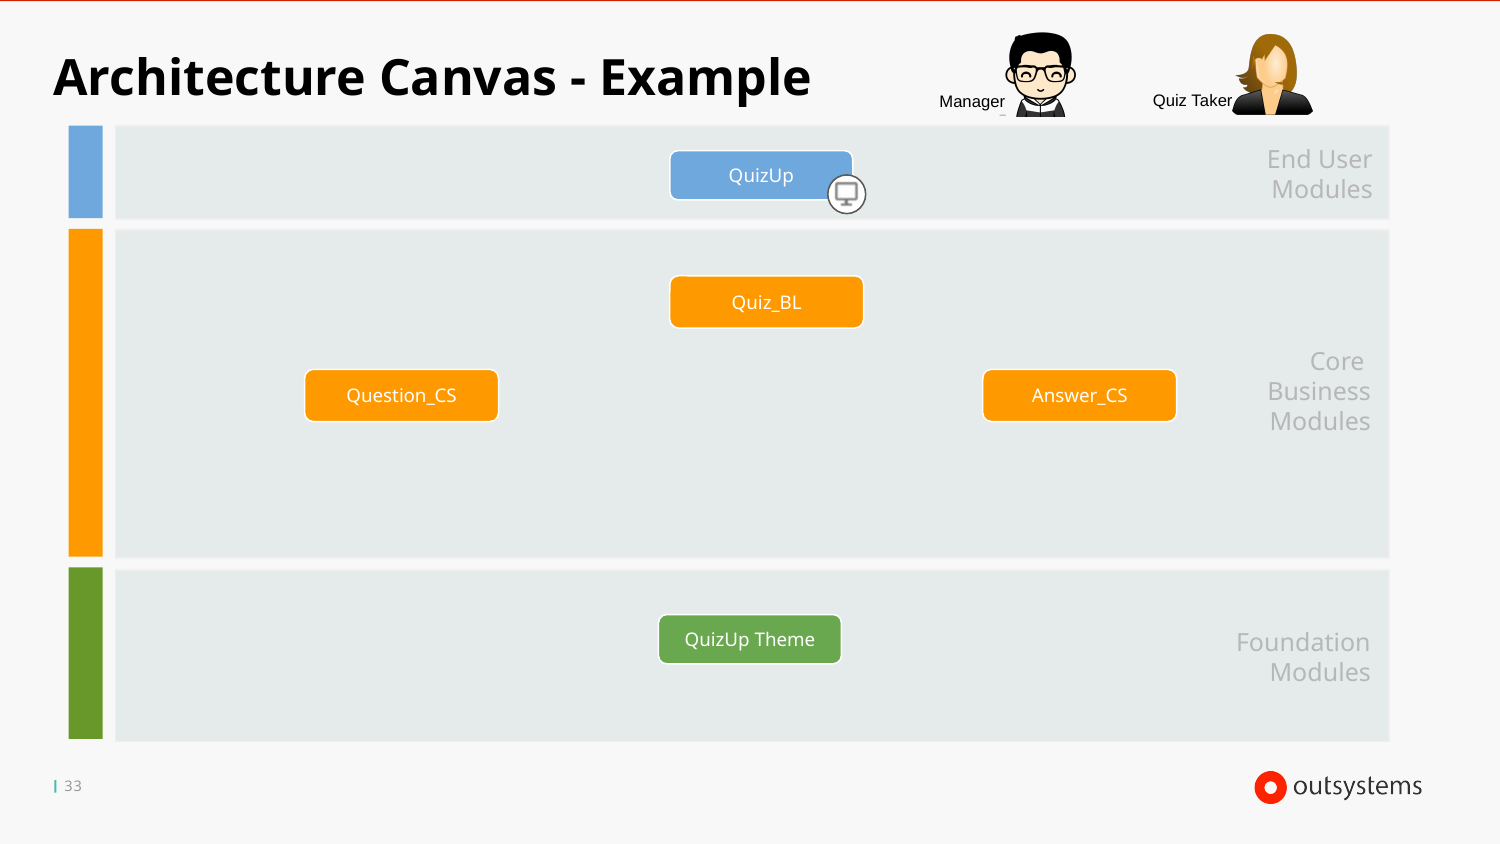

# Architecture Canvas - Example
Manager
Quiz Taker
QuizUp
Quiz_BL
Question_CS
Answer_CS
QuizUp Theme